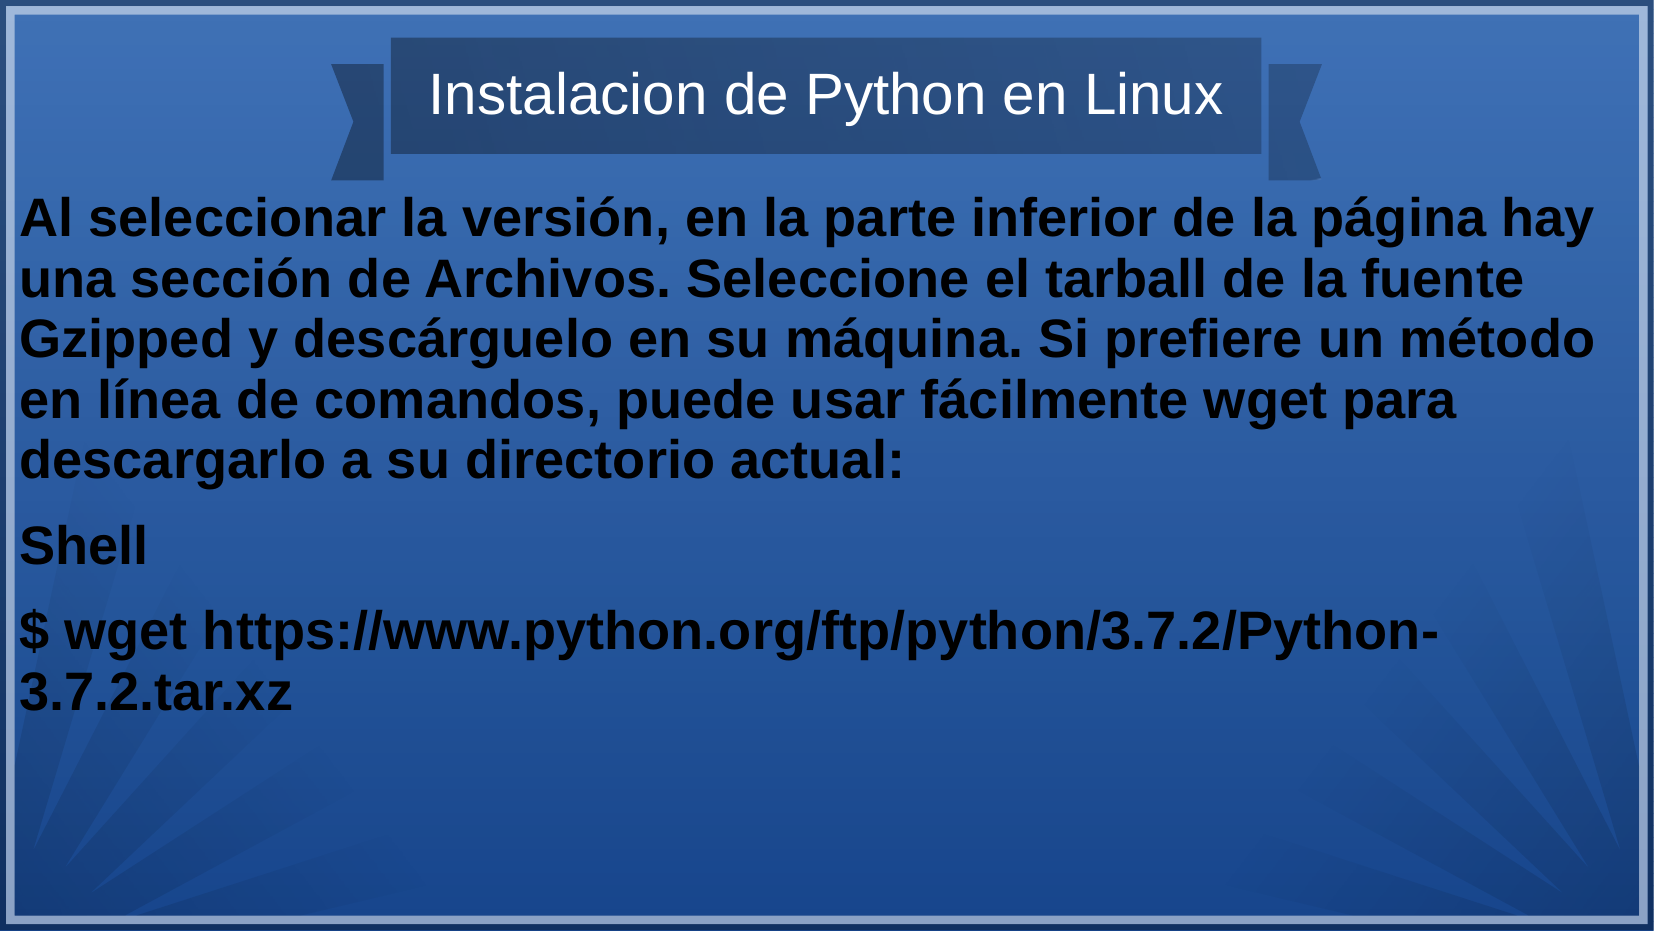

# Instalacion de Python en Linux
Al seleccionar la versión, en la parte inferior de la página hay una sección de Archivos. Seleccione el tarball de la fuente Gzipped y descárguelo en su máquina. Si prefiere un método en línea de comandos, puede usar fácilmente wget para descargarlo a su directorio actual:
Shell
$ wget https://www.python.org/ftp/python/3.7.2/Python-3.7.2.tar.xz